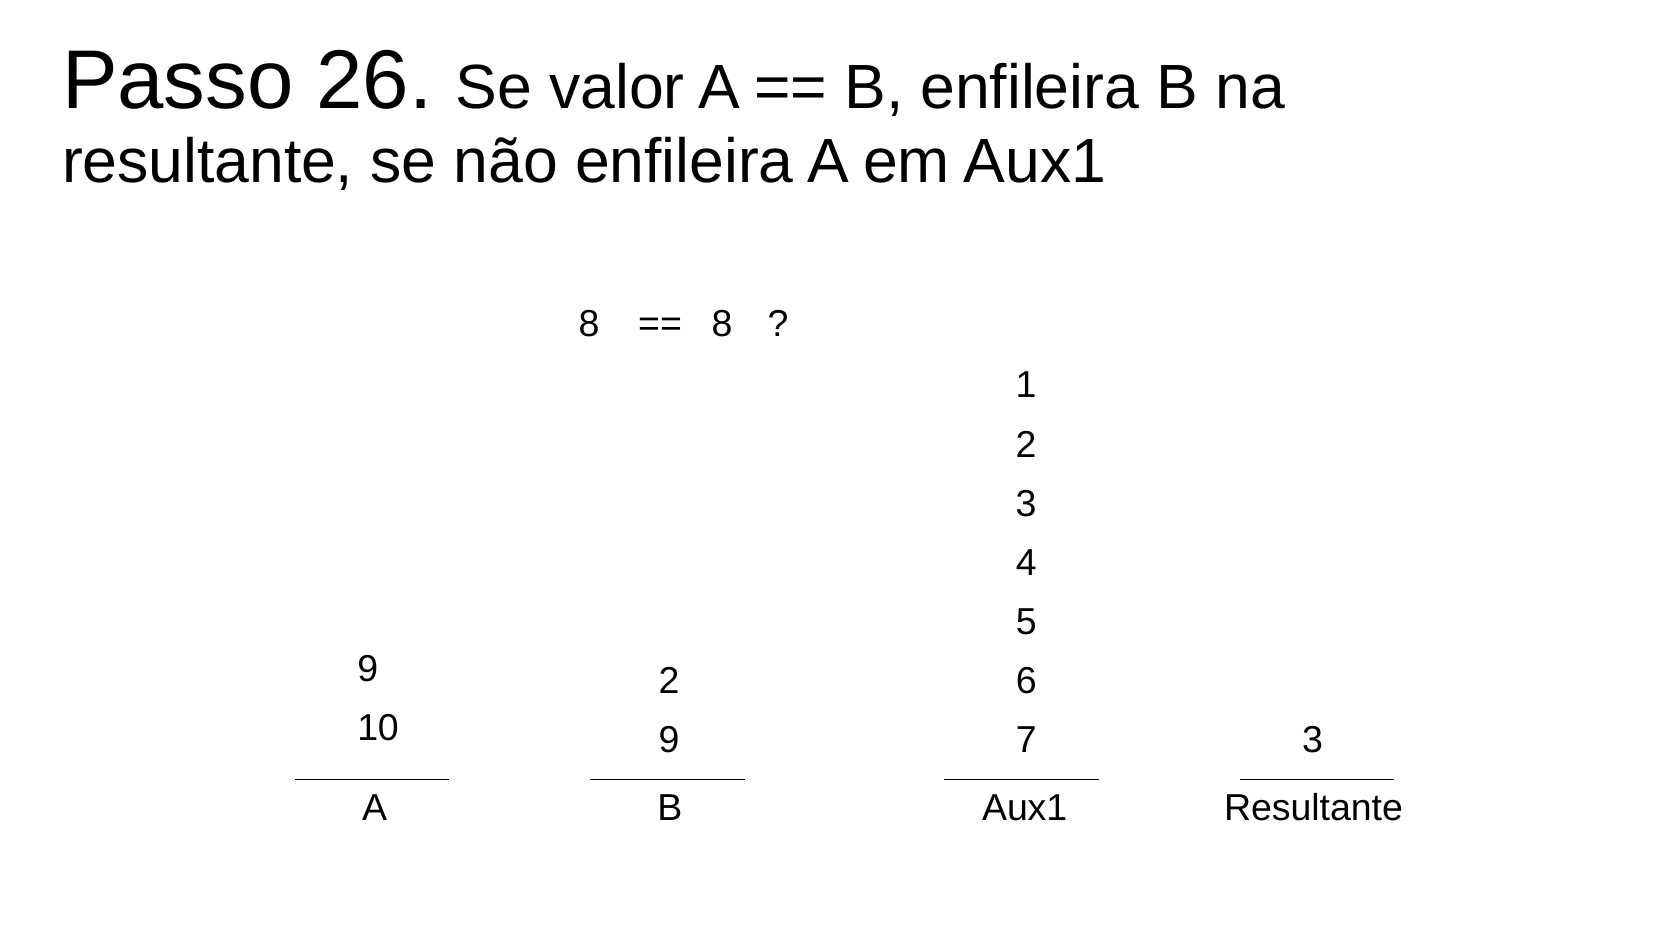

Passo 26. Se valor A == B, enfileira B na resultante, se não enfileira A em Aux1
8
==
8
?
1
2
3
4
5
9
2
6
10
9
7
3
A
B
Aux1
Resultante